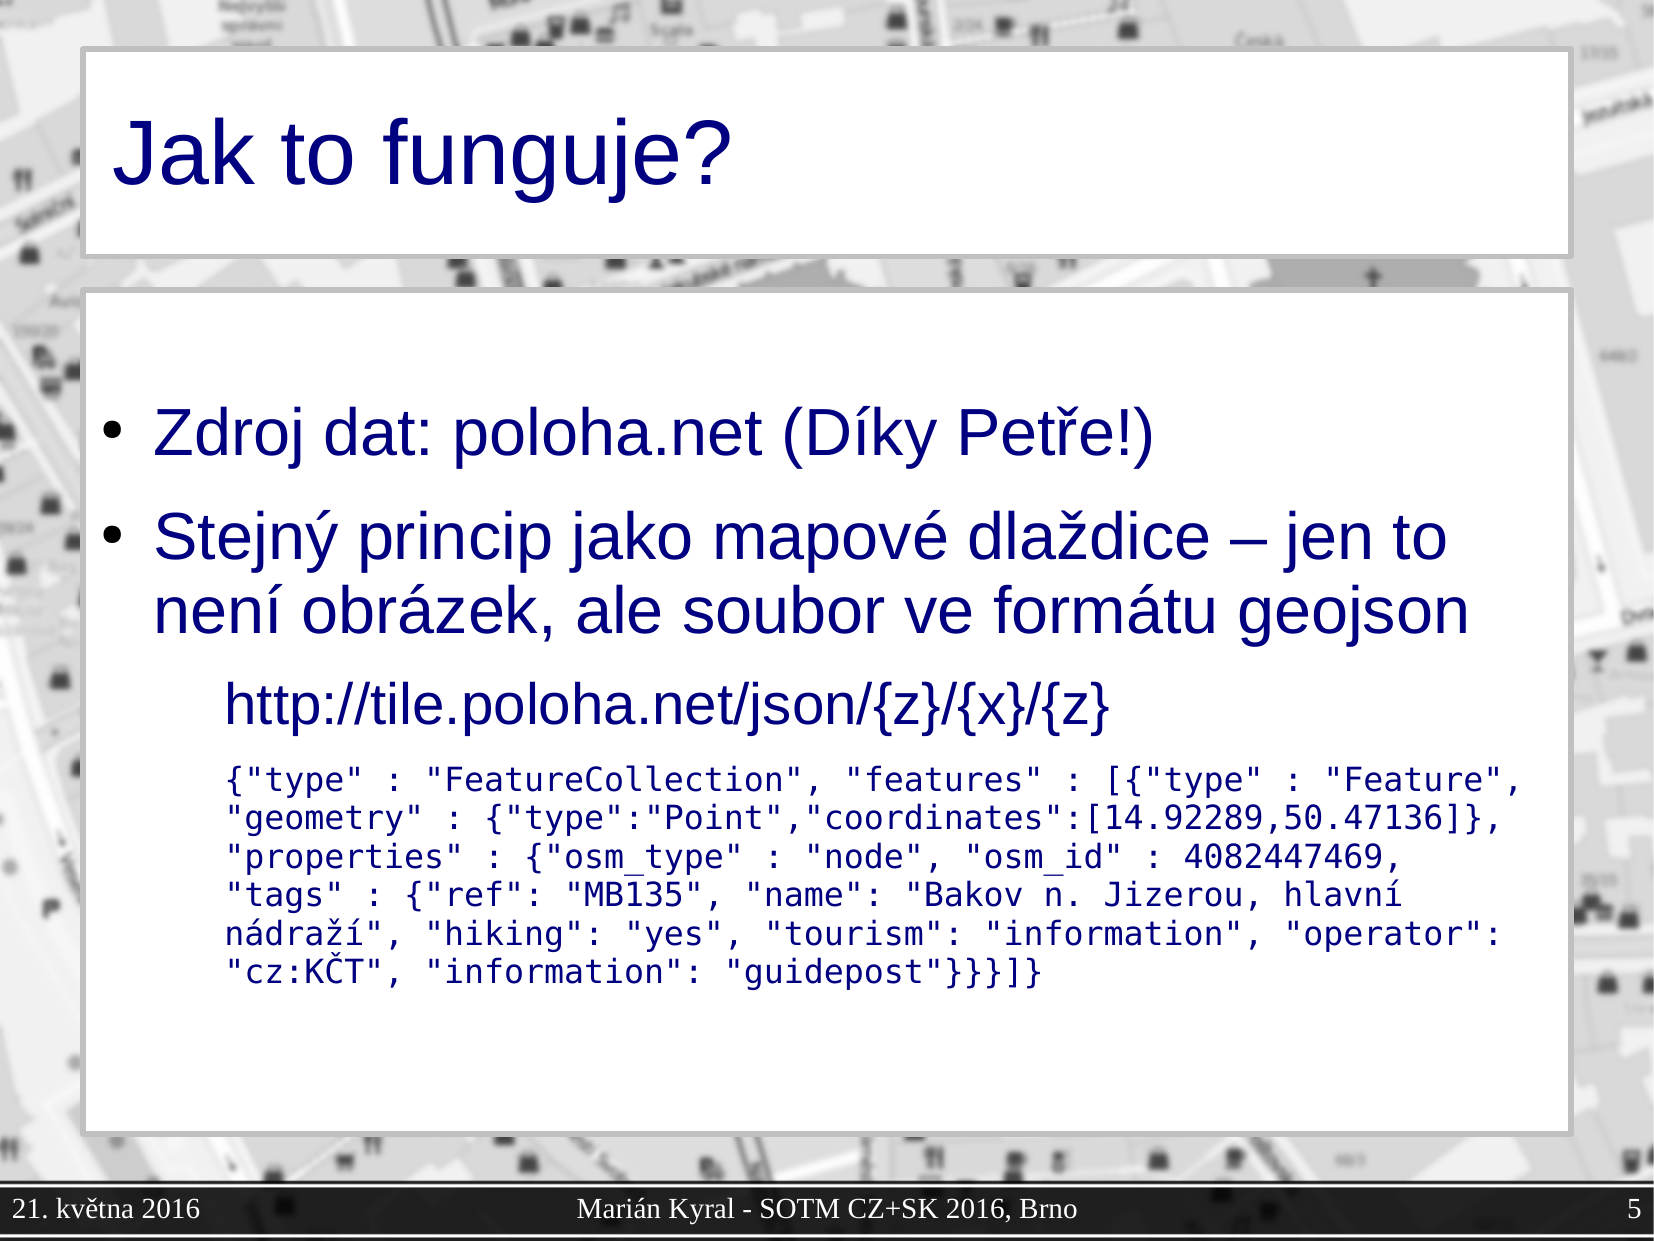

# Jak to funguje?
Zdroj dat: poloha.net (Díky Petře!)
Stejný princip jako mapové dlaždice – jen to není obrázek, ale soubor ve formátu geojson
http://tile.poloha.net/json/{z}/{x}/{z}
{"type" : "FeatureCollection", "features" : [{"type" : "Feature", "geometry" : {"type":"Point","coordinates":[14.92289,50.47136]}, "properties" : {"osm_type" : "node", "osm_id" : 4082447469, "tags" : {"ref": "MB135", "name": "Bakov n. Jizerou, hlavní nádraží", "hiking": "yes", "tourism": "information", "operator": "cz:KČT", "information": "guidepost"}}}]}
21. května 2016
Marián Kyral - SOTM CZ+SK 2016, Brno
5